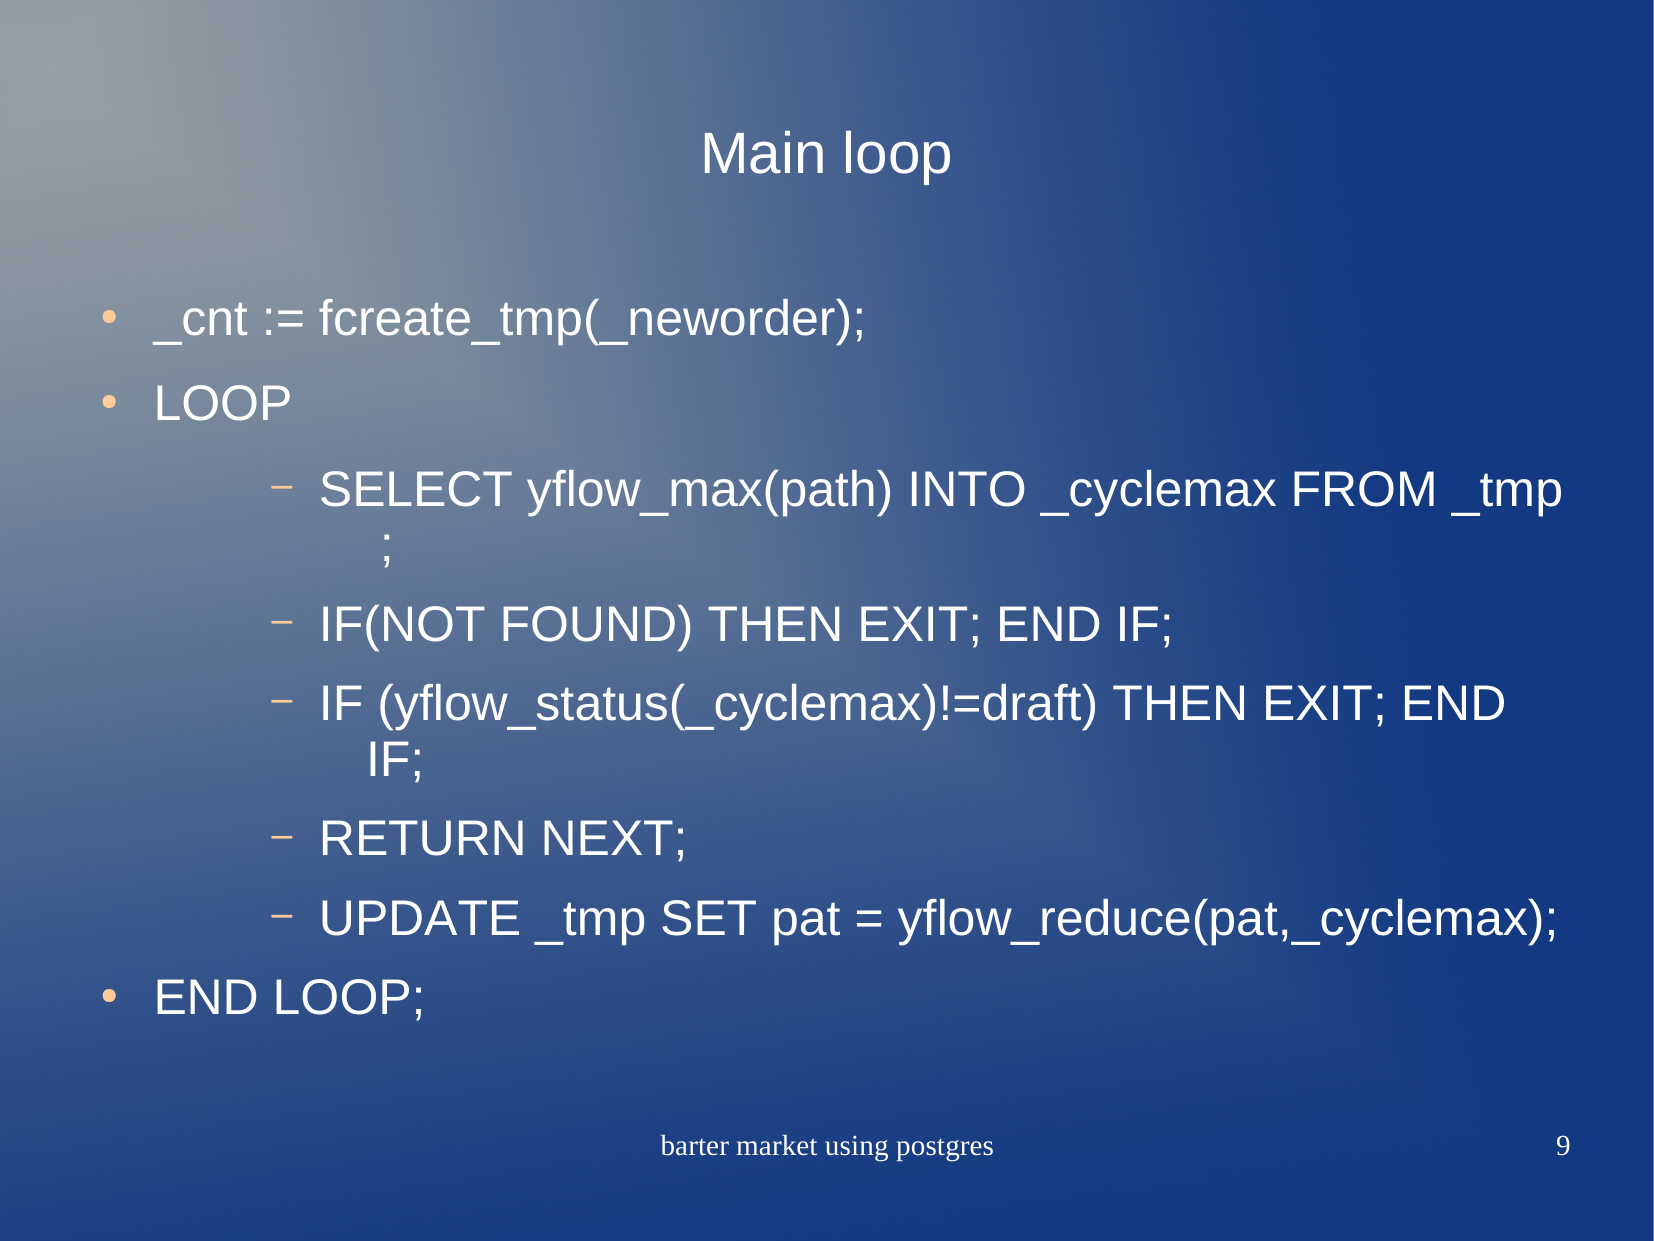

# Main loop
_cnt := fcreate_tmp(_neworder);
LOOP
SELECT yflow_max(path) INTO _cyclemax FROM _tmp ;
IF(NOT FOUND) THEN EXIT; END IF;
IF (yflow_status(_cyclemax)!=draft) THEN EXIT; END IF;
RETURN NEXT;
UPDATE _tmp SET pat = yflow_reduce(pat,_cyclemax);
END LOOP;
barter market using postgres
9